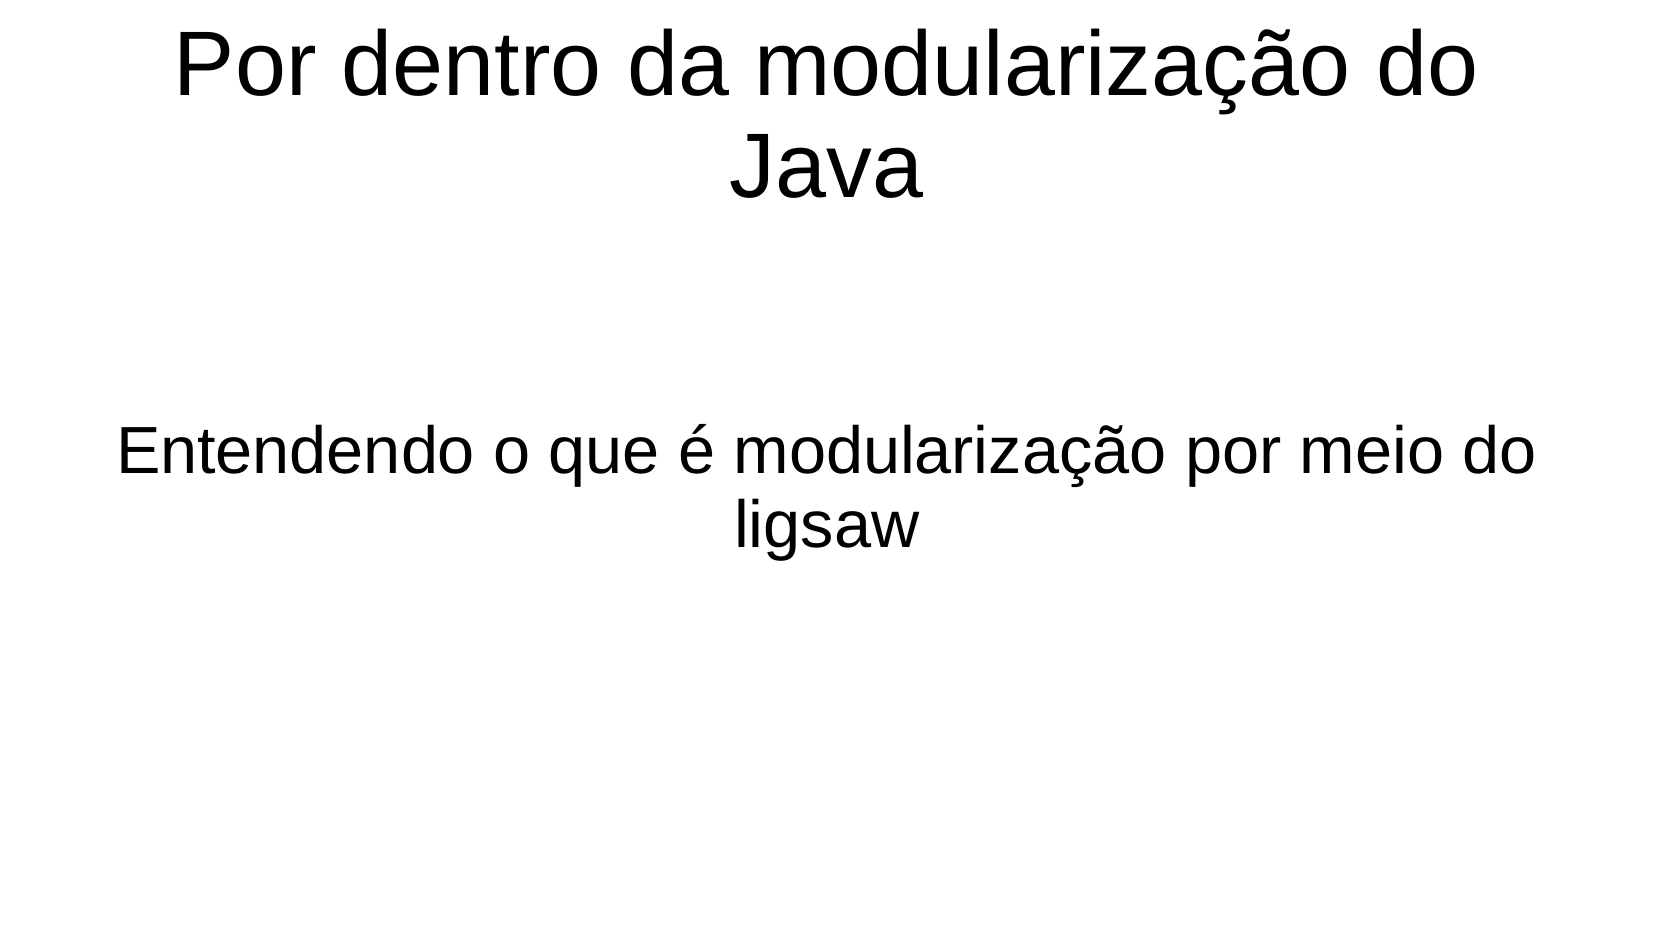

# Por dentro da modularização do Java
Entendendo o que é modularização por meio do ligsaw